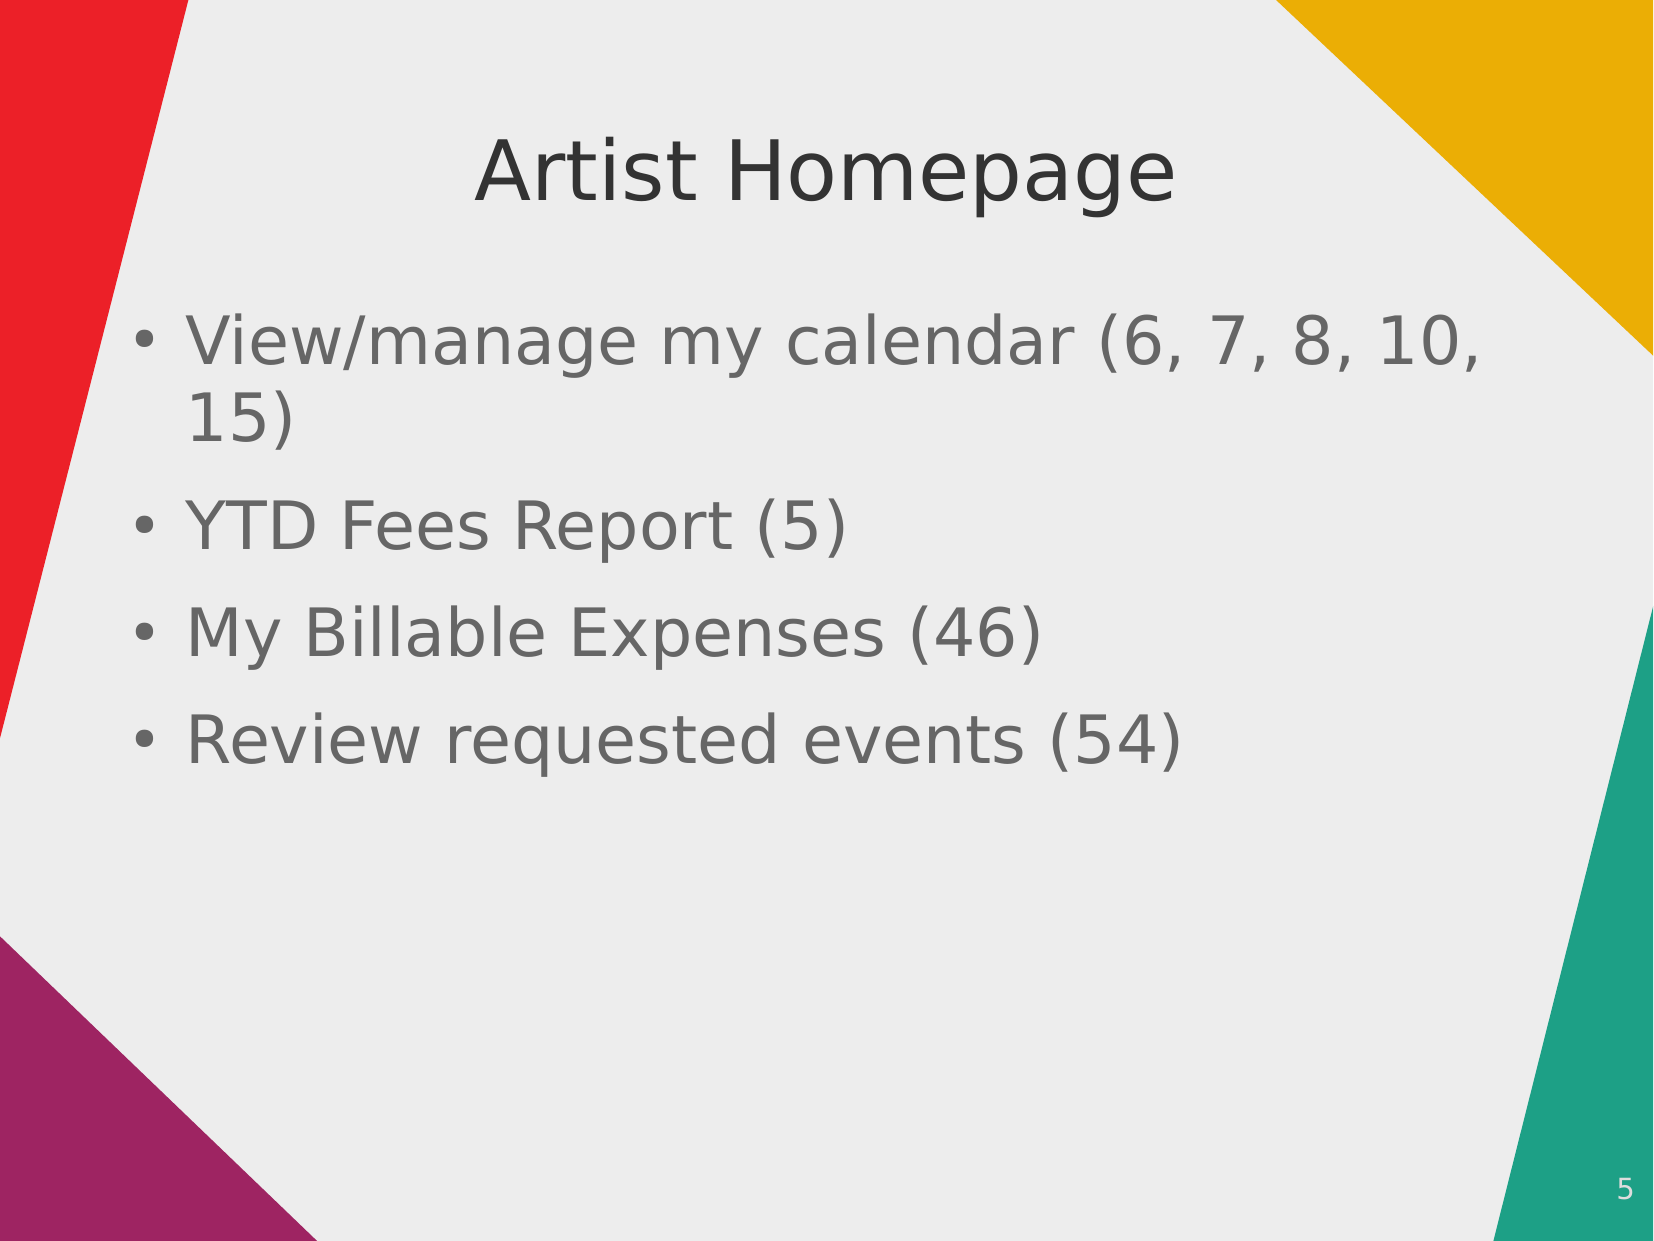

# Artist Homepage
View/manage my calendar (6, 7, 8, 10, 15)
YTD Fees Report (5)
My Billable Expenses (46)
Review requested events (54)
5